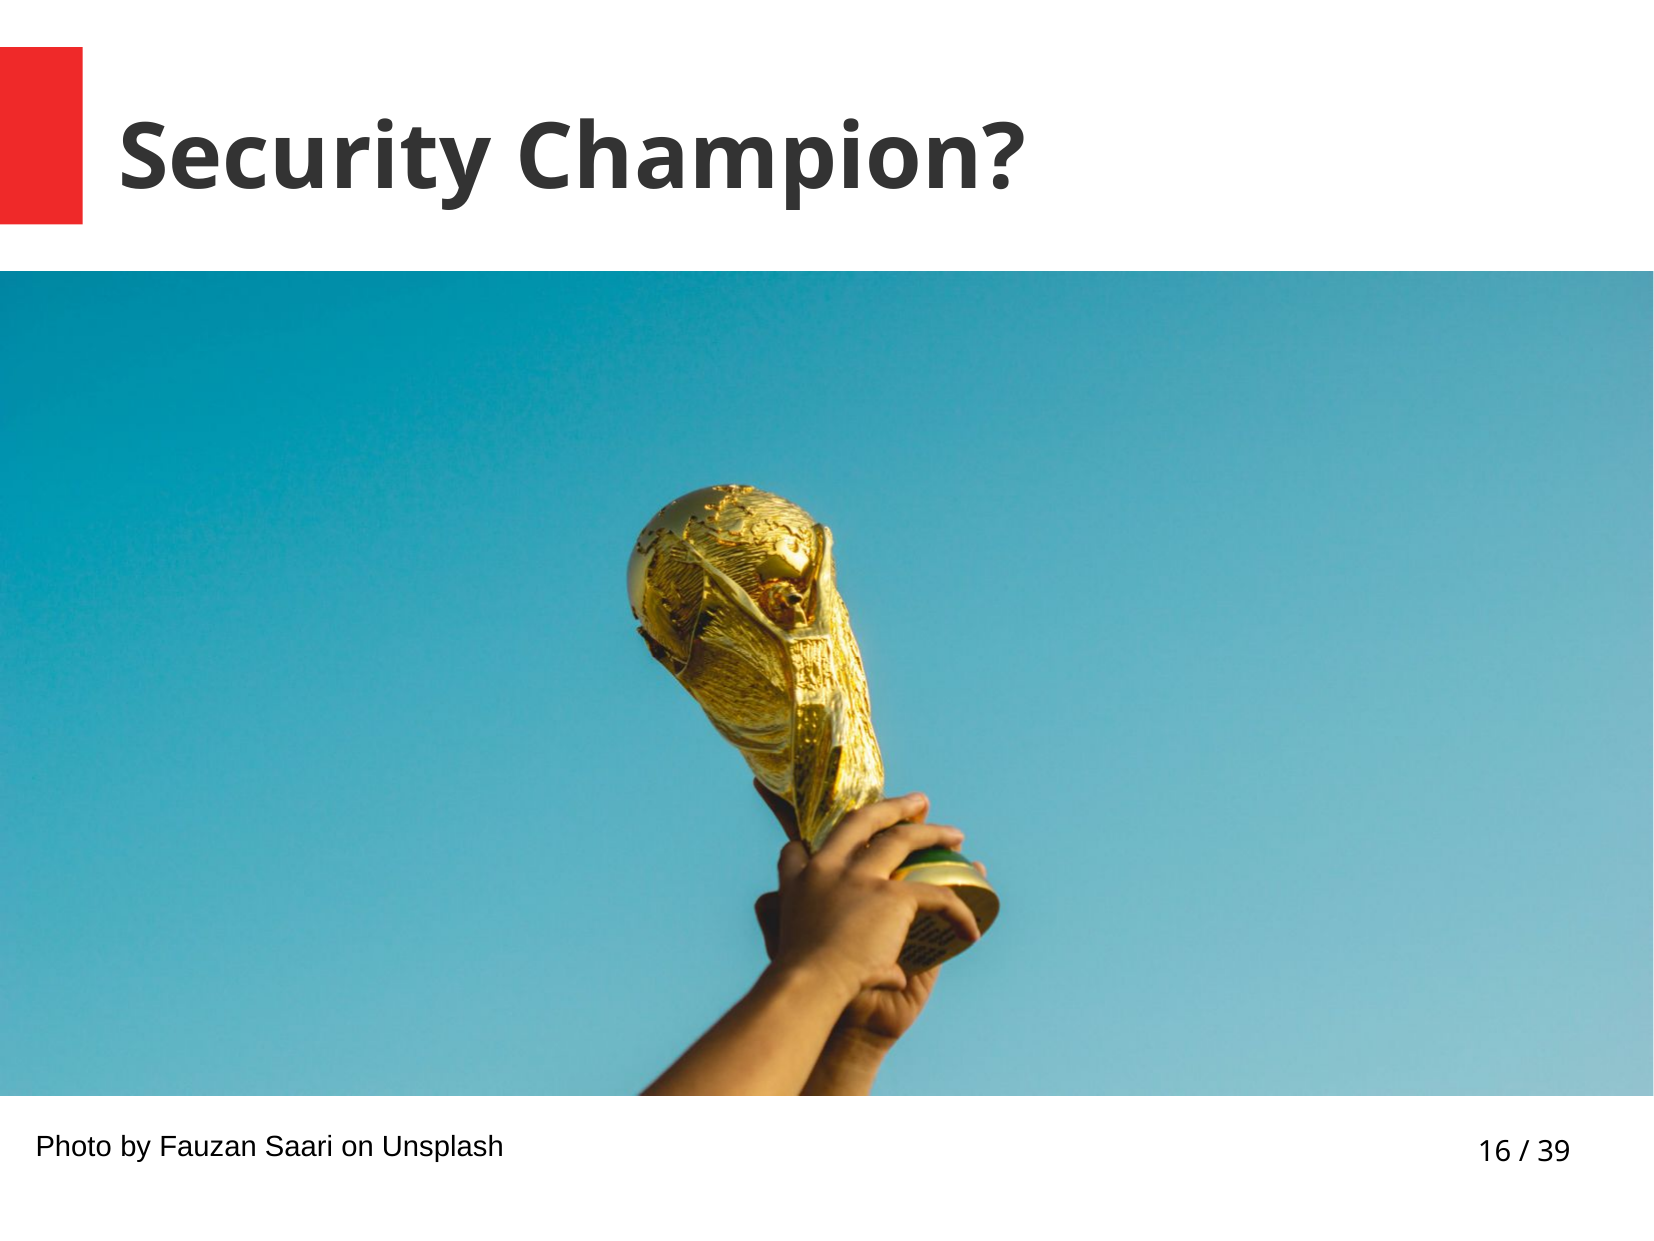

# Security Champion?
Photo by Fauzan Saari on Unsplash
16